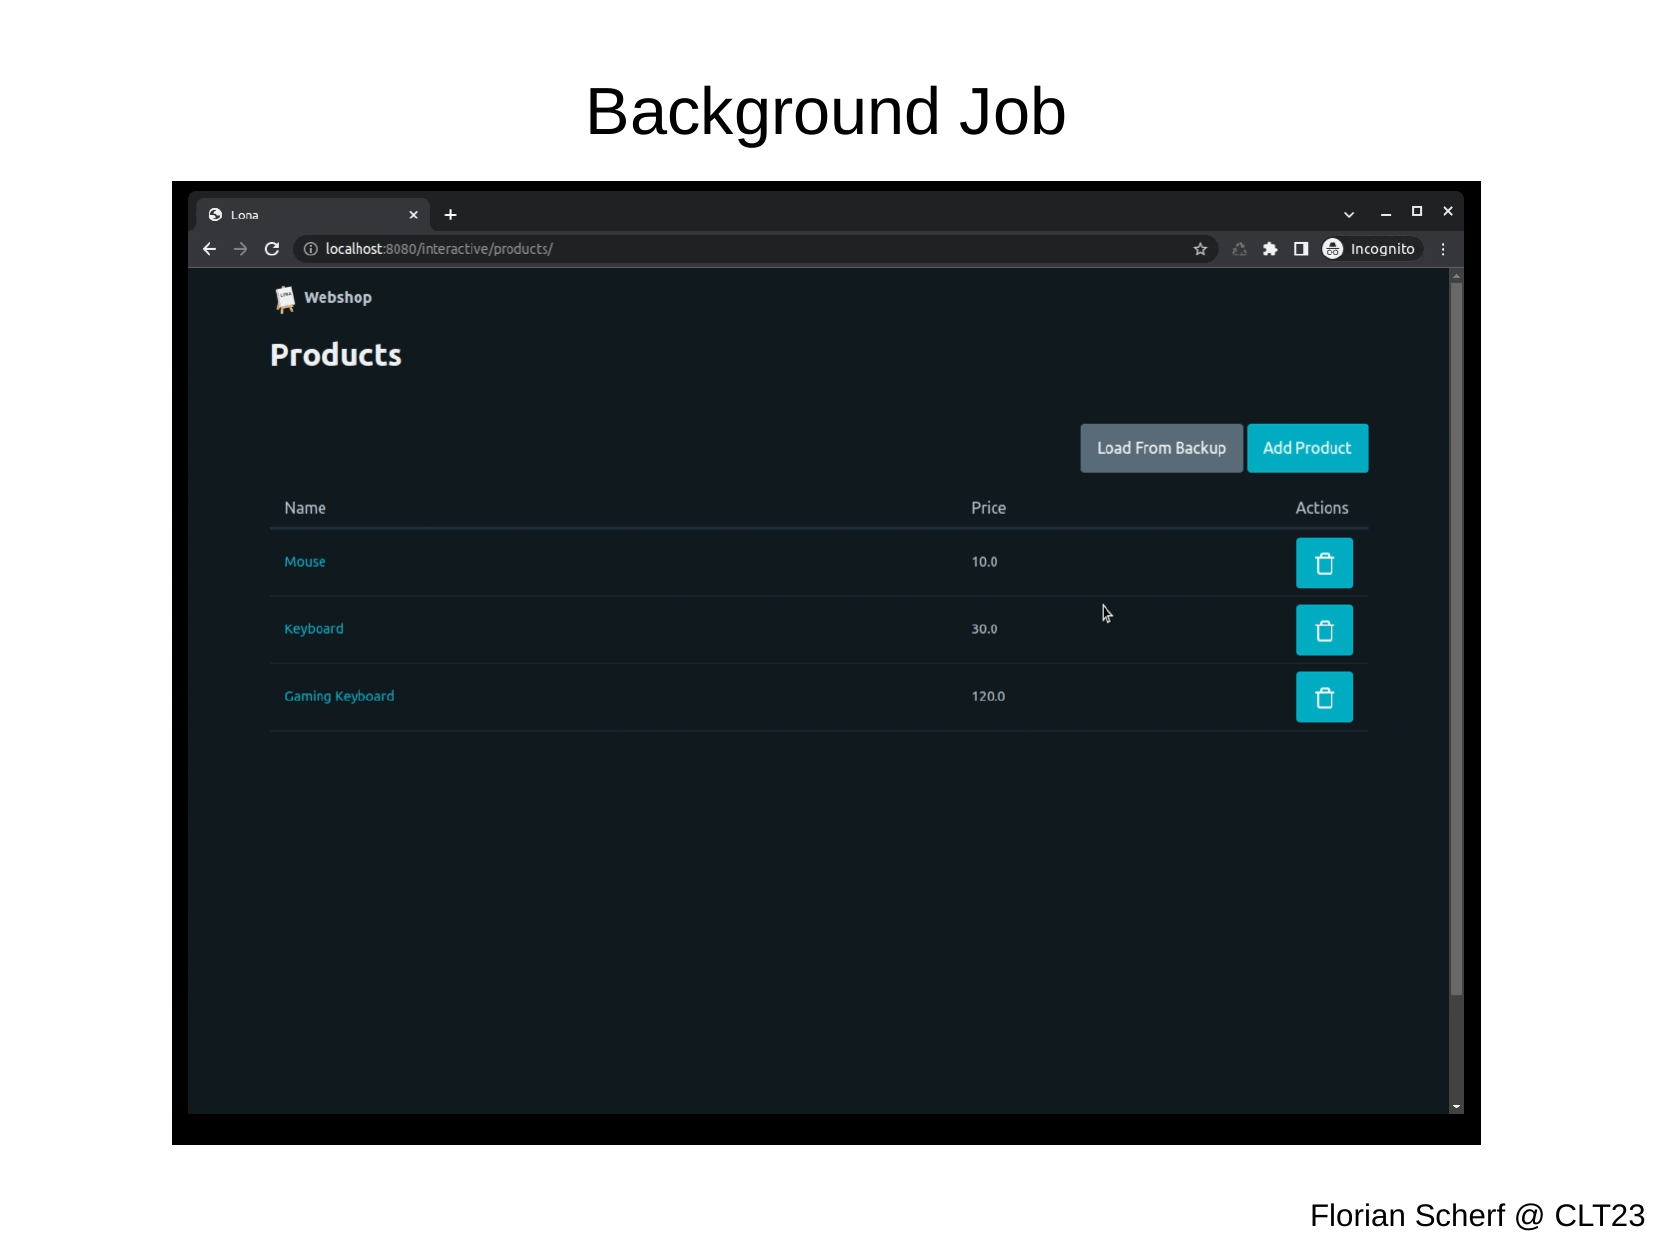

# Background Job
Florian Scherf @ CLT23